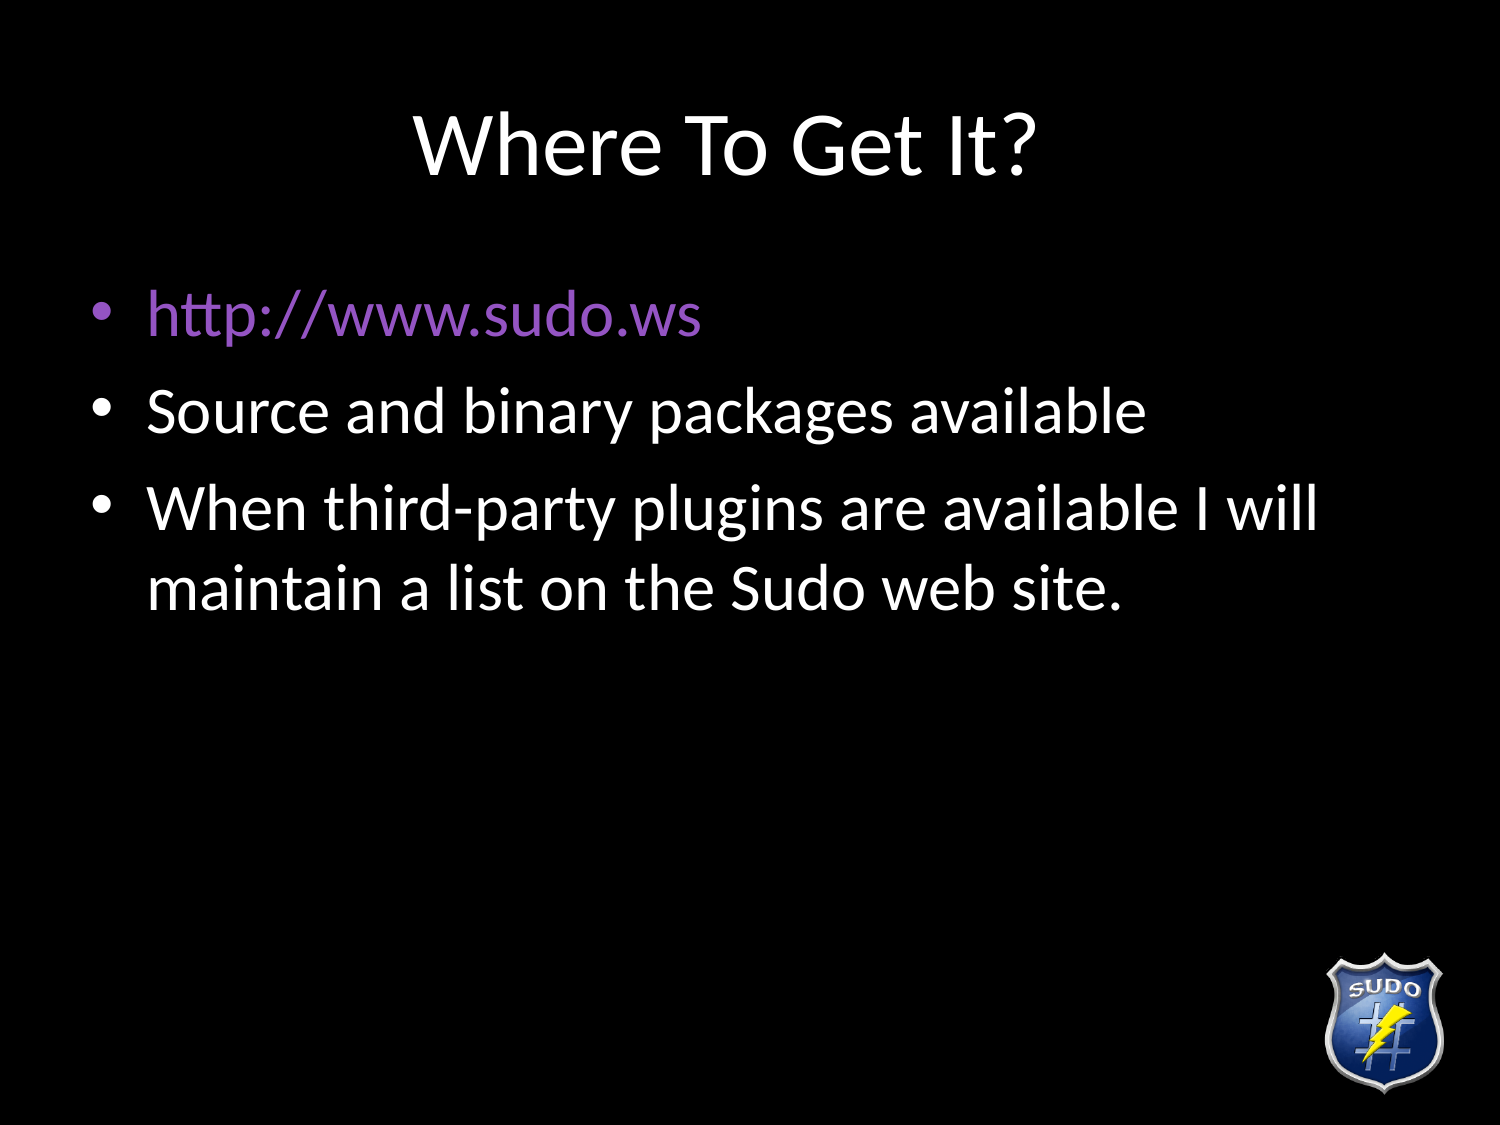

# Where To Get It?
http://www.sudo.ws
Source and binary packages available
When third-party plugins are available I will maintain a list on the Sudo web site.